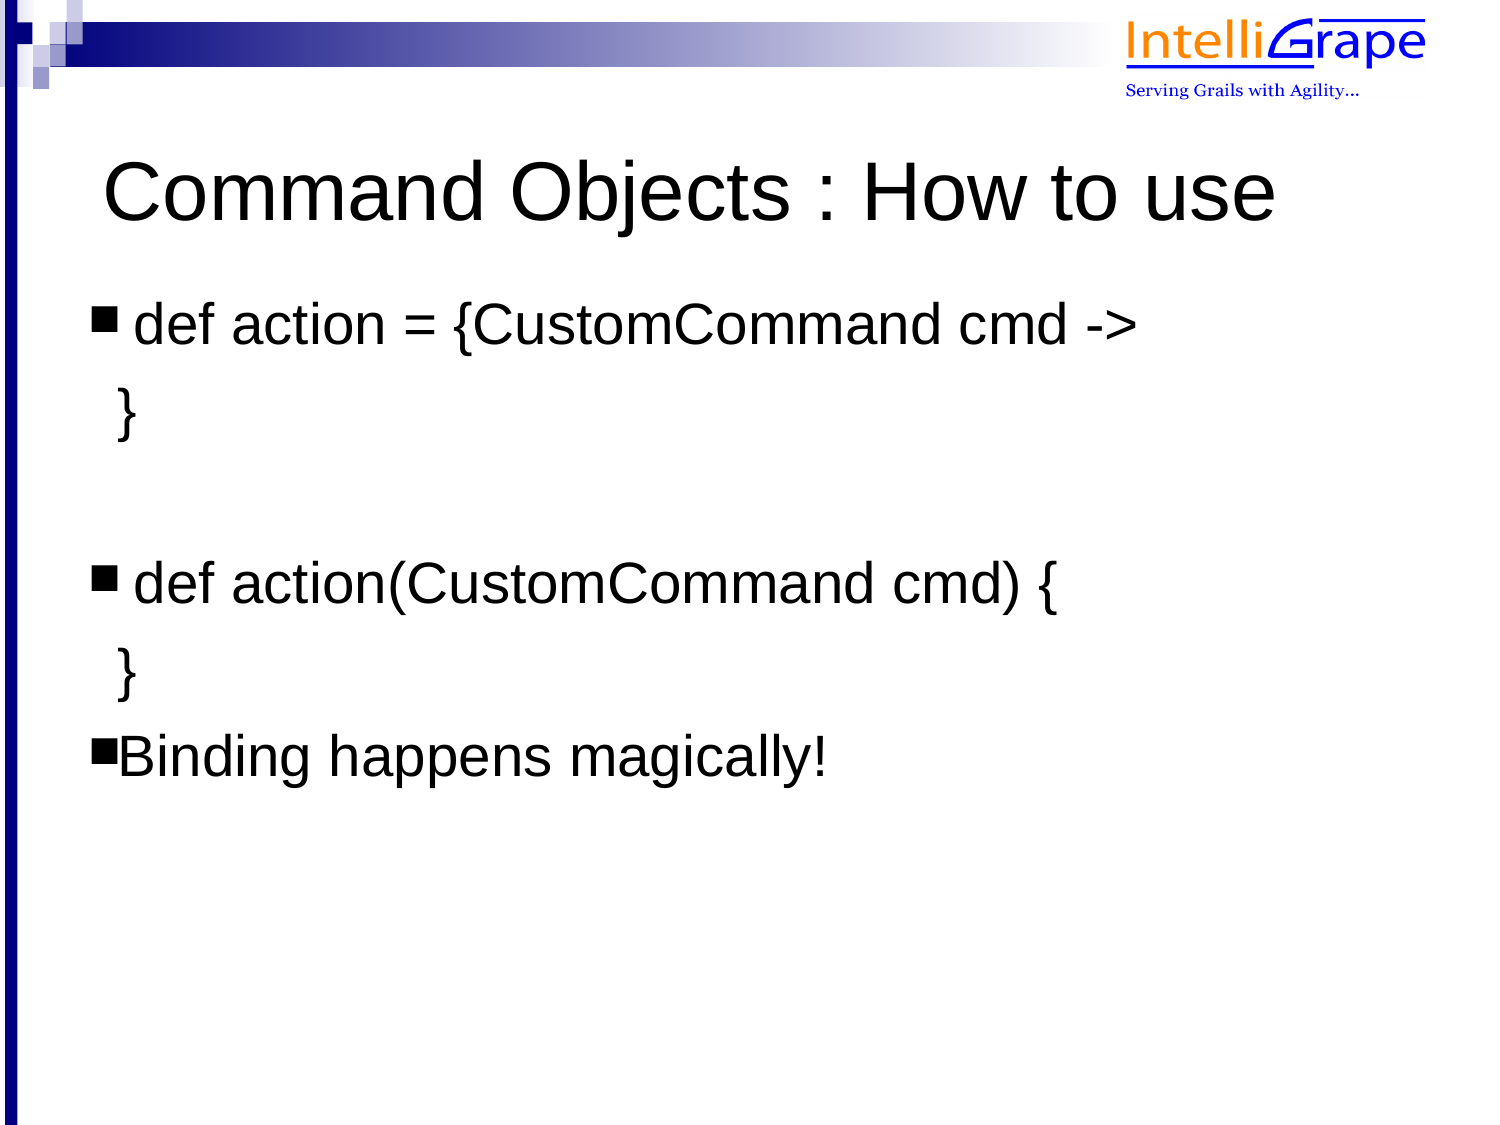

# Command Objects : How to use
 def action = {CustomCommand cmd ->
}
 def action(CustomCommand cmd) {
}
Binding happens magically!